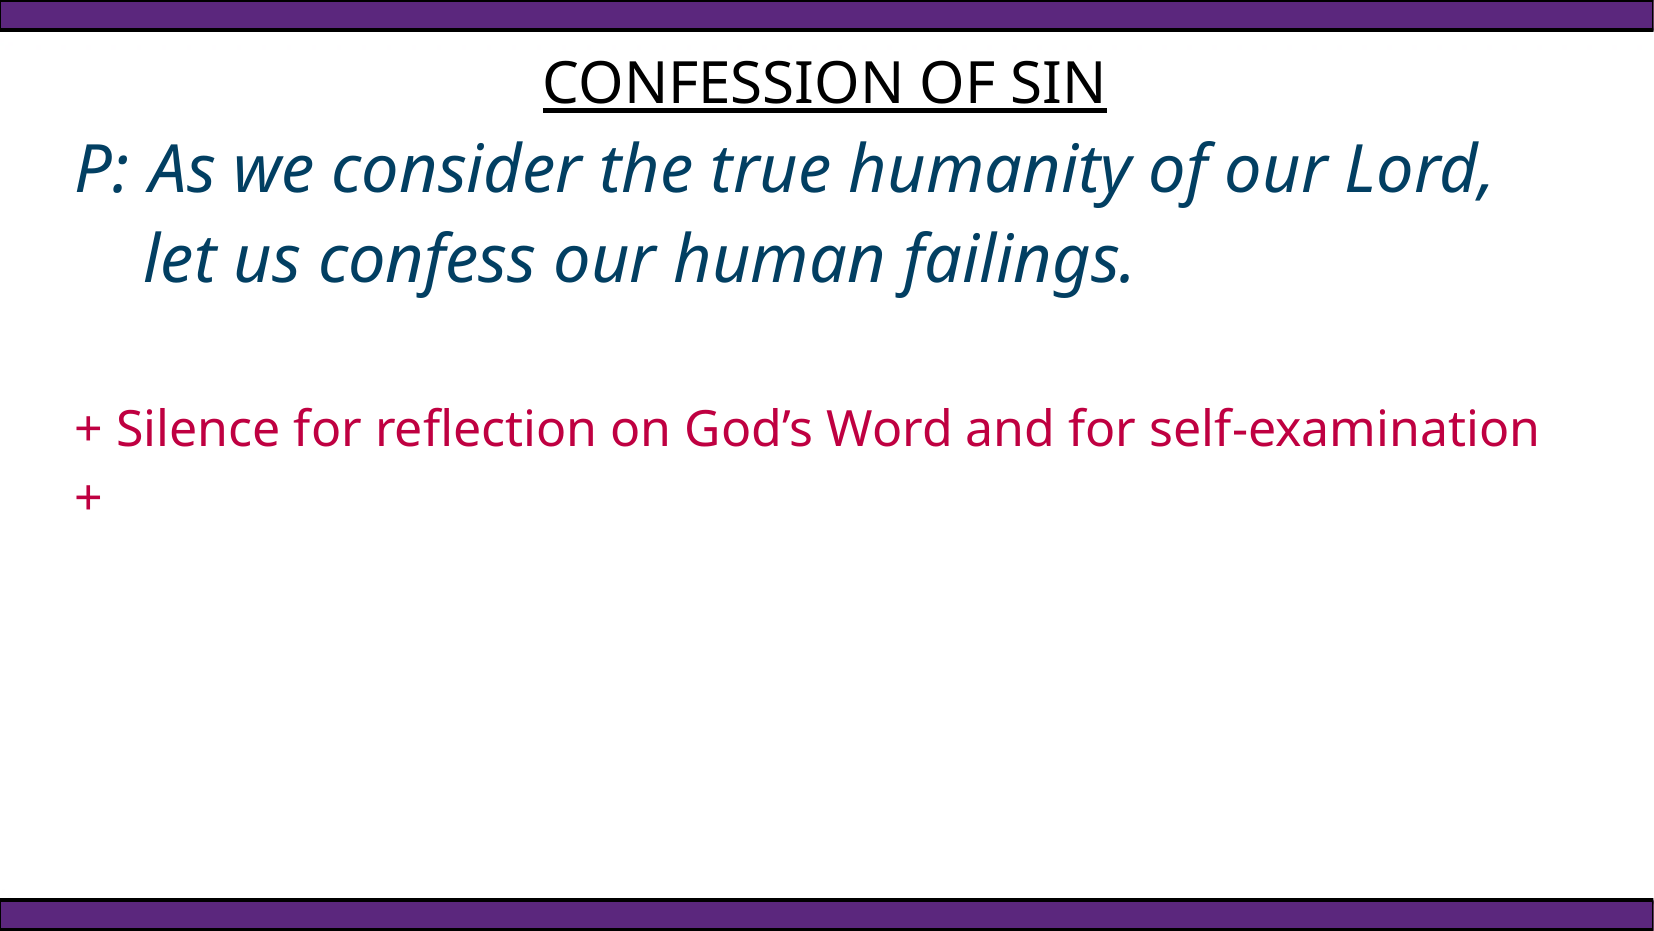

CONFESSION OF SIN
P:	As we consider the true humanity of our Lord,
 let us confess our human failings.
+ Silence for reflection on God’s Word and for self-examination +